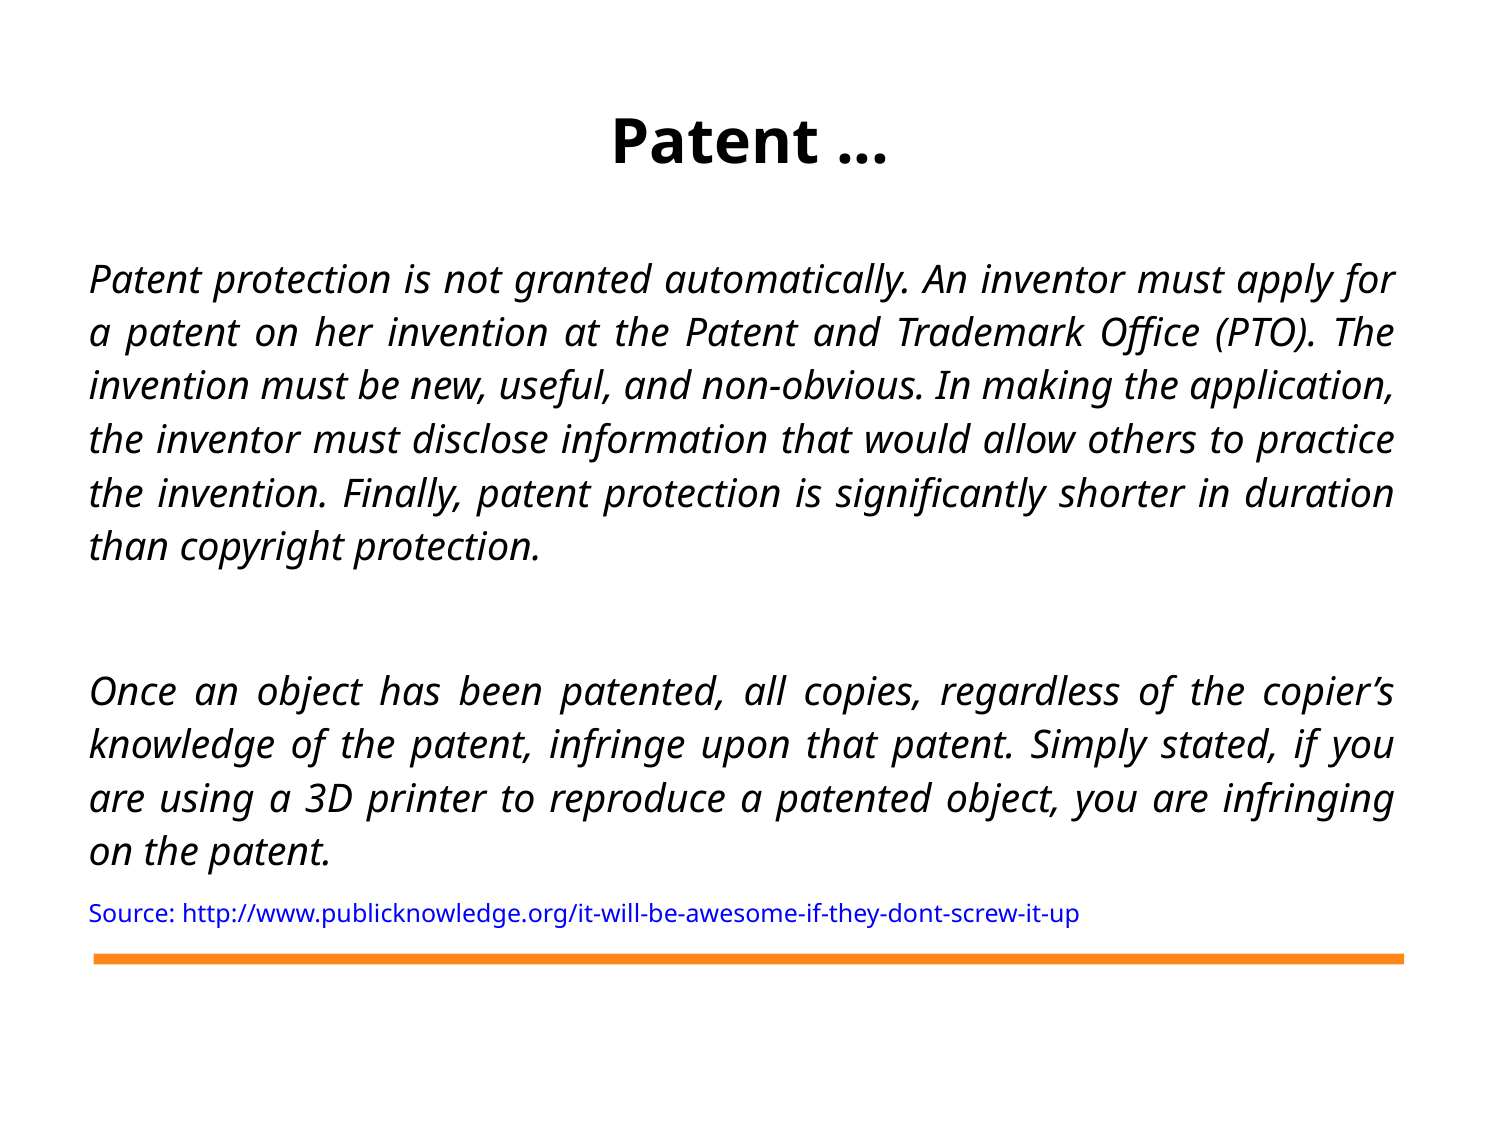

# Patent ...
Patent protection is not granted automatically. An inventor must apply for a patent on her invention at the Patent and Trademark Office (PTO). The invention must be new, useful, and non-obvious. In making the application, the inventor must disclose information that would allow others to practice the invention. Finally, patent protection is significantly shorter in duration than copyright protection.
Once an object has been patented, all copies, regardless of the copier’s knowledge of the patent, infringe upon that patent. Simply stated, if you are using a 3D printer to reproduce a patented object, you are infringing on the patent.
Source: http://www.publicknowledge.org/it-will-be-awesome-if-they-dont-screw-it-up